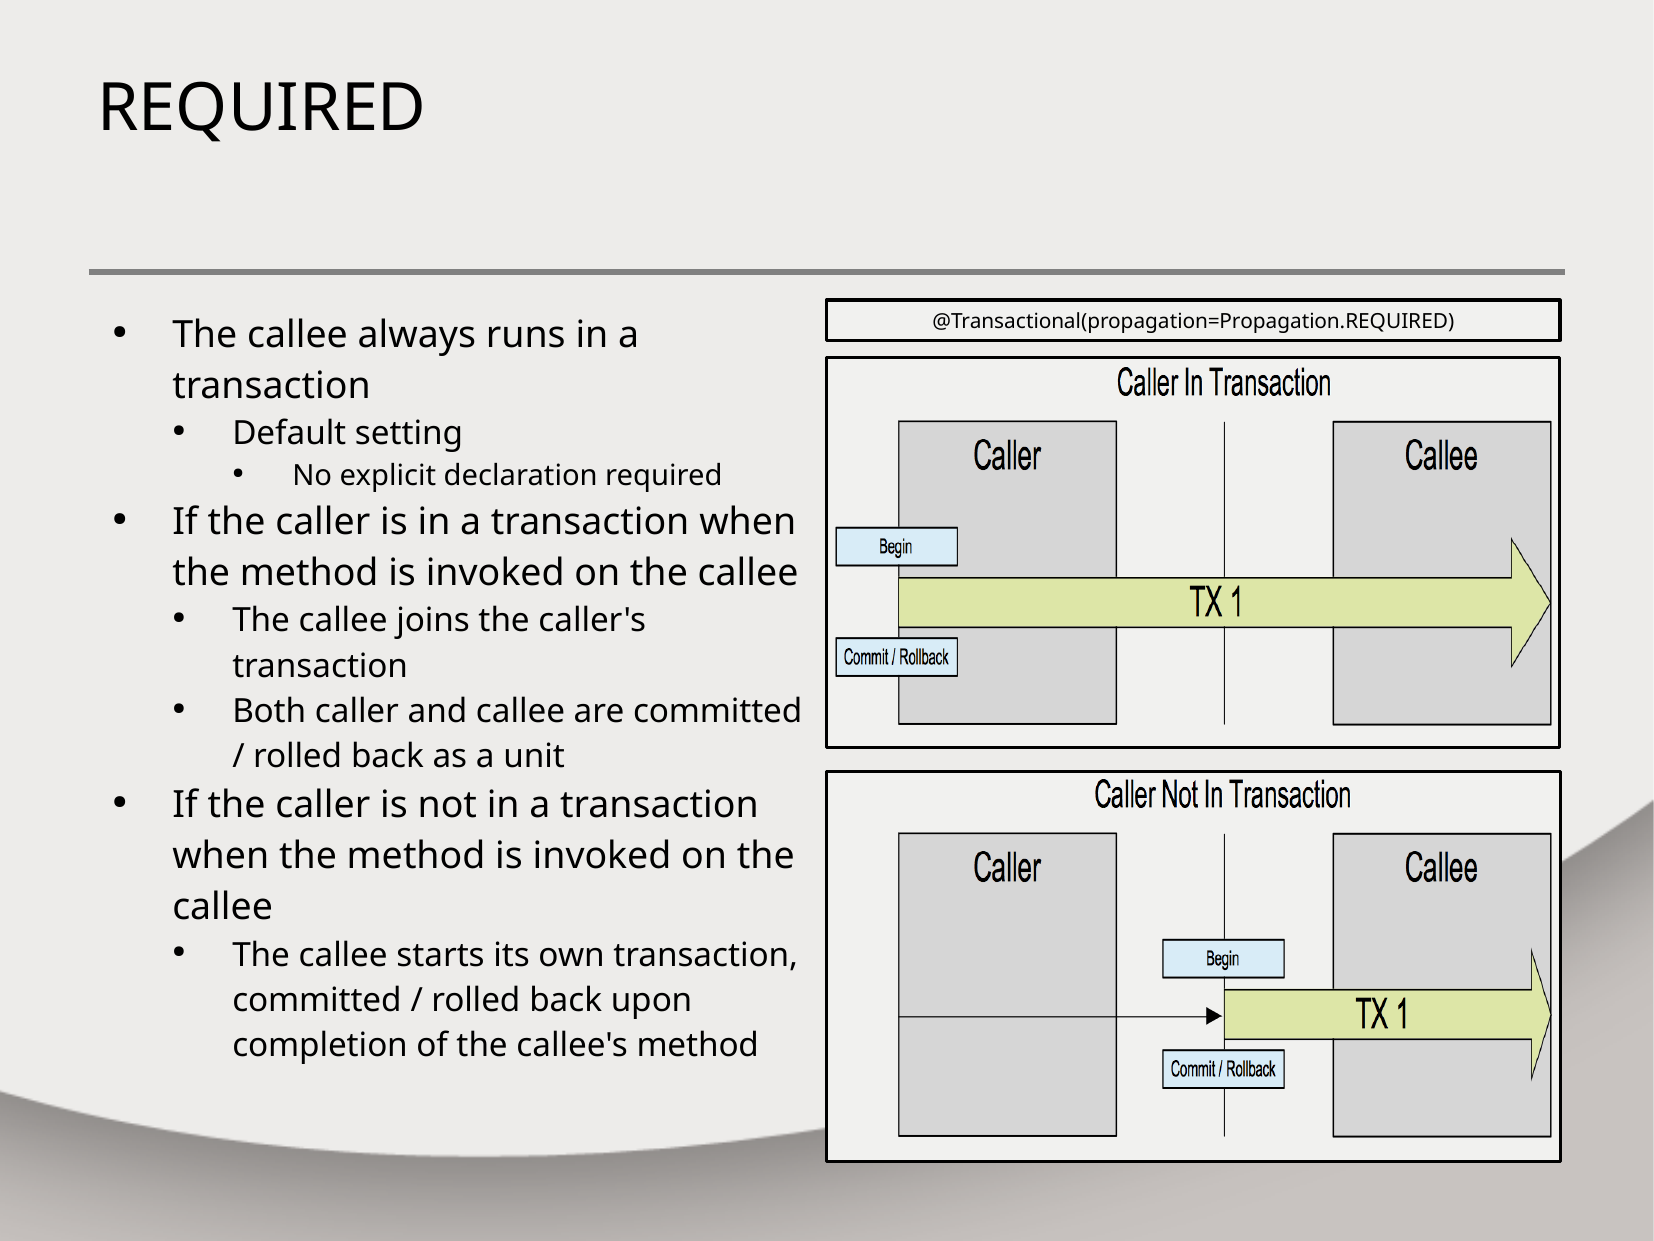

# REQUIRED
The callee always runs in a transaction
Default setting
No explicit declaration required
If the caller is in a transaction when the method is invoked on the callee
The callee joins the caller's transaction
Both caller and callee are committed / rolled back as a unit
If the caller is not in a transaction when the method is invoked on the callee
The callee starts its own transaction, committed / rolled back upon completion of the callee's method
@Transactional(propagation=Propagation.REQUIRED)